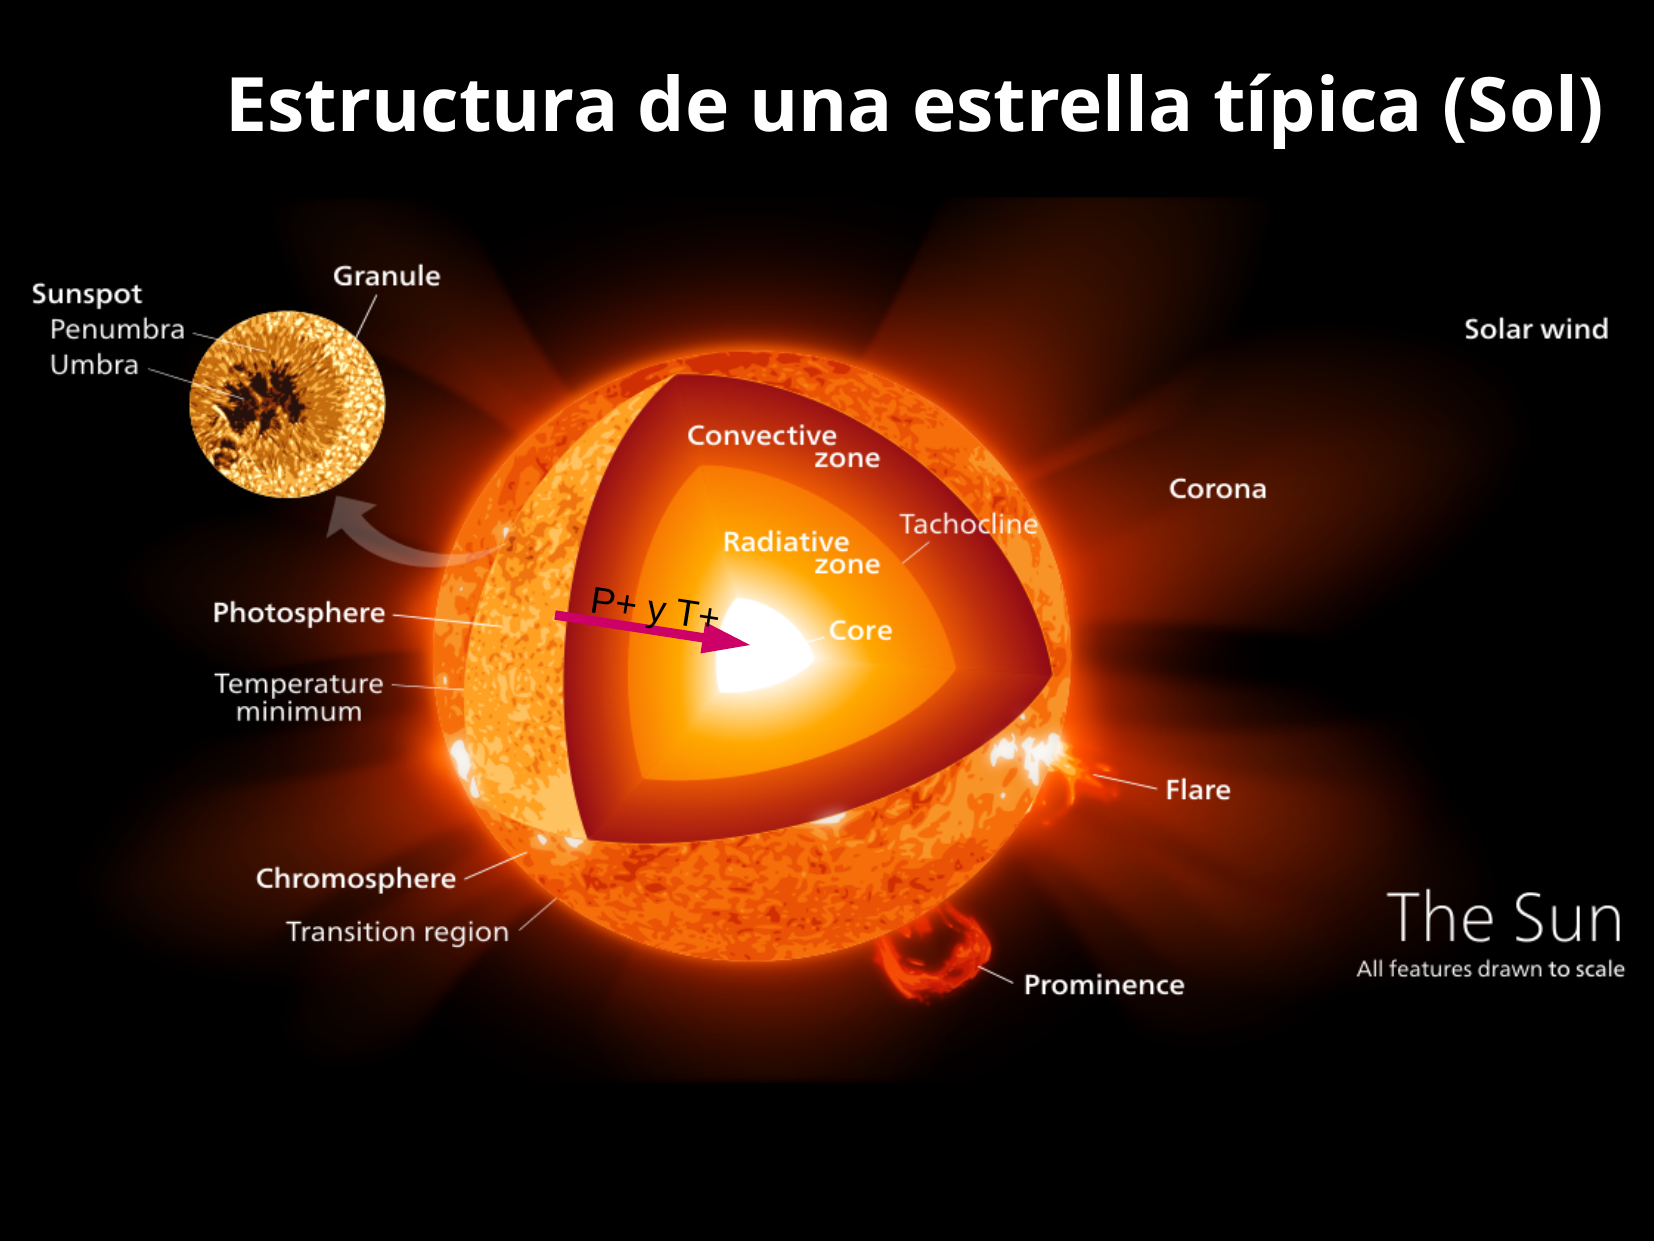

# Estructura de una estrella típica (Sol)
P+ y T+
H. Asorey - Física IV B
6